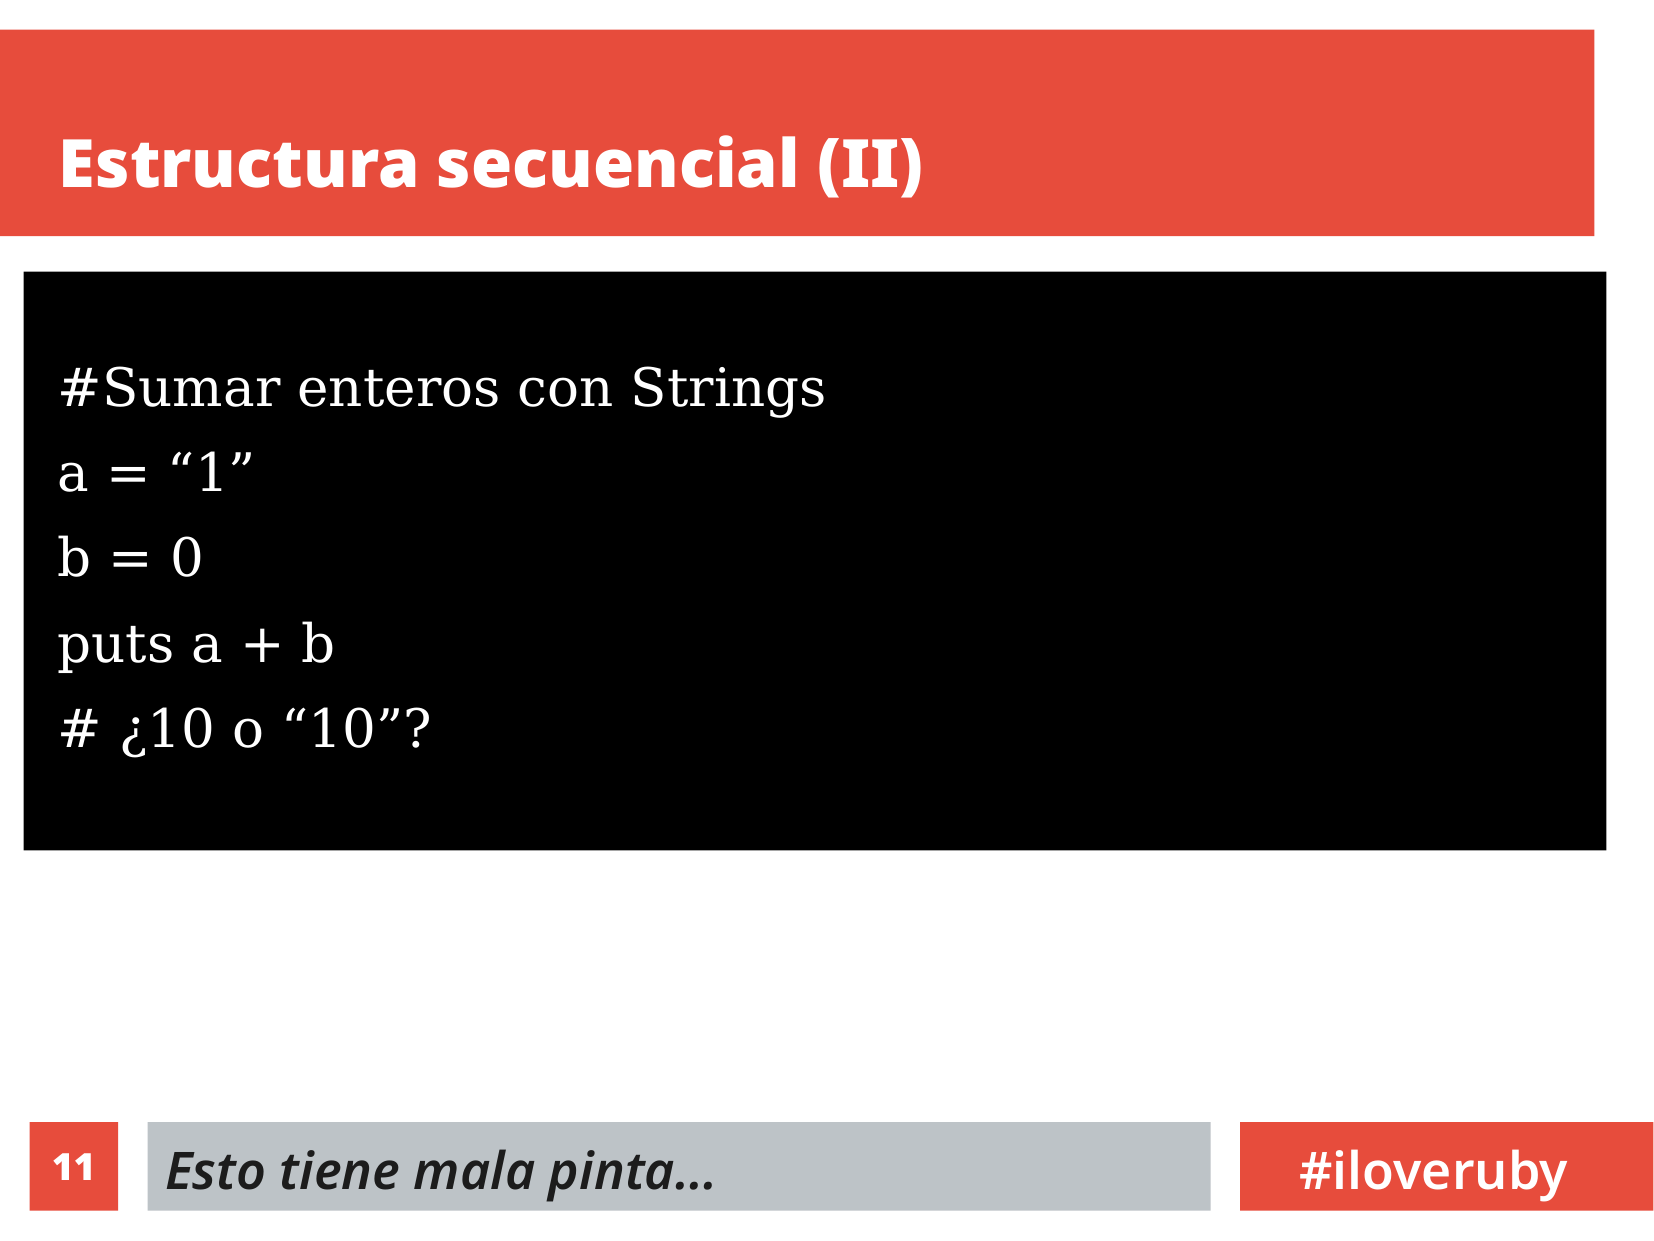

# Estructura secuencial (II)
 #Sumar enteros con Strings
 a = “1”
 b = 0
 puts a + b
 # ¿10 o “10”?
11
Esto tiene mala pinta...
#iloveruby